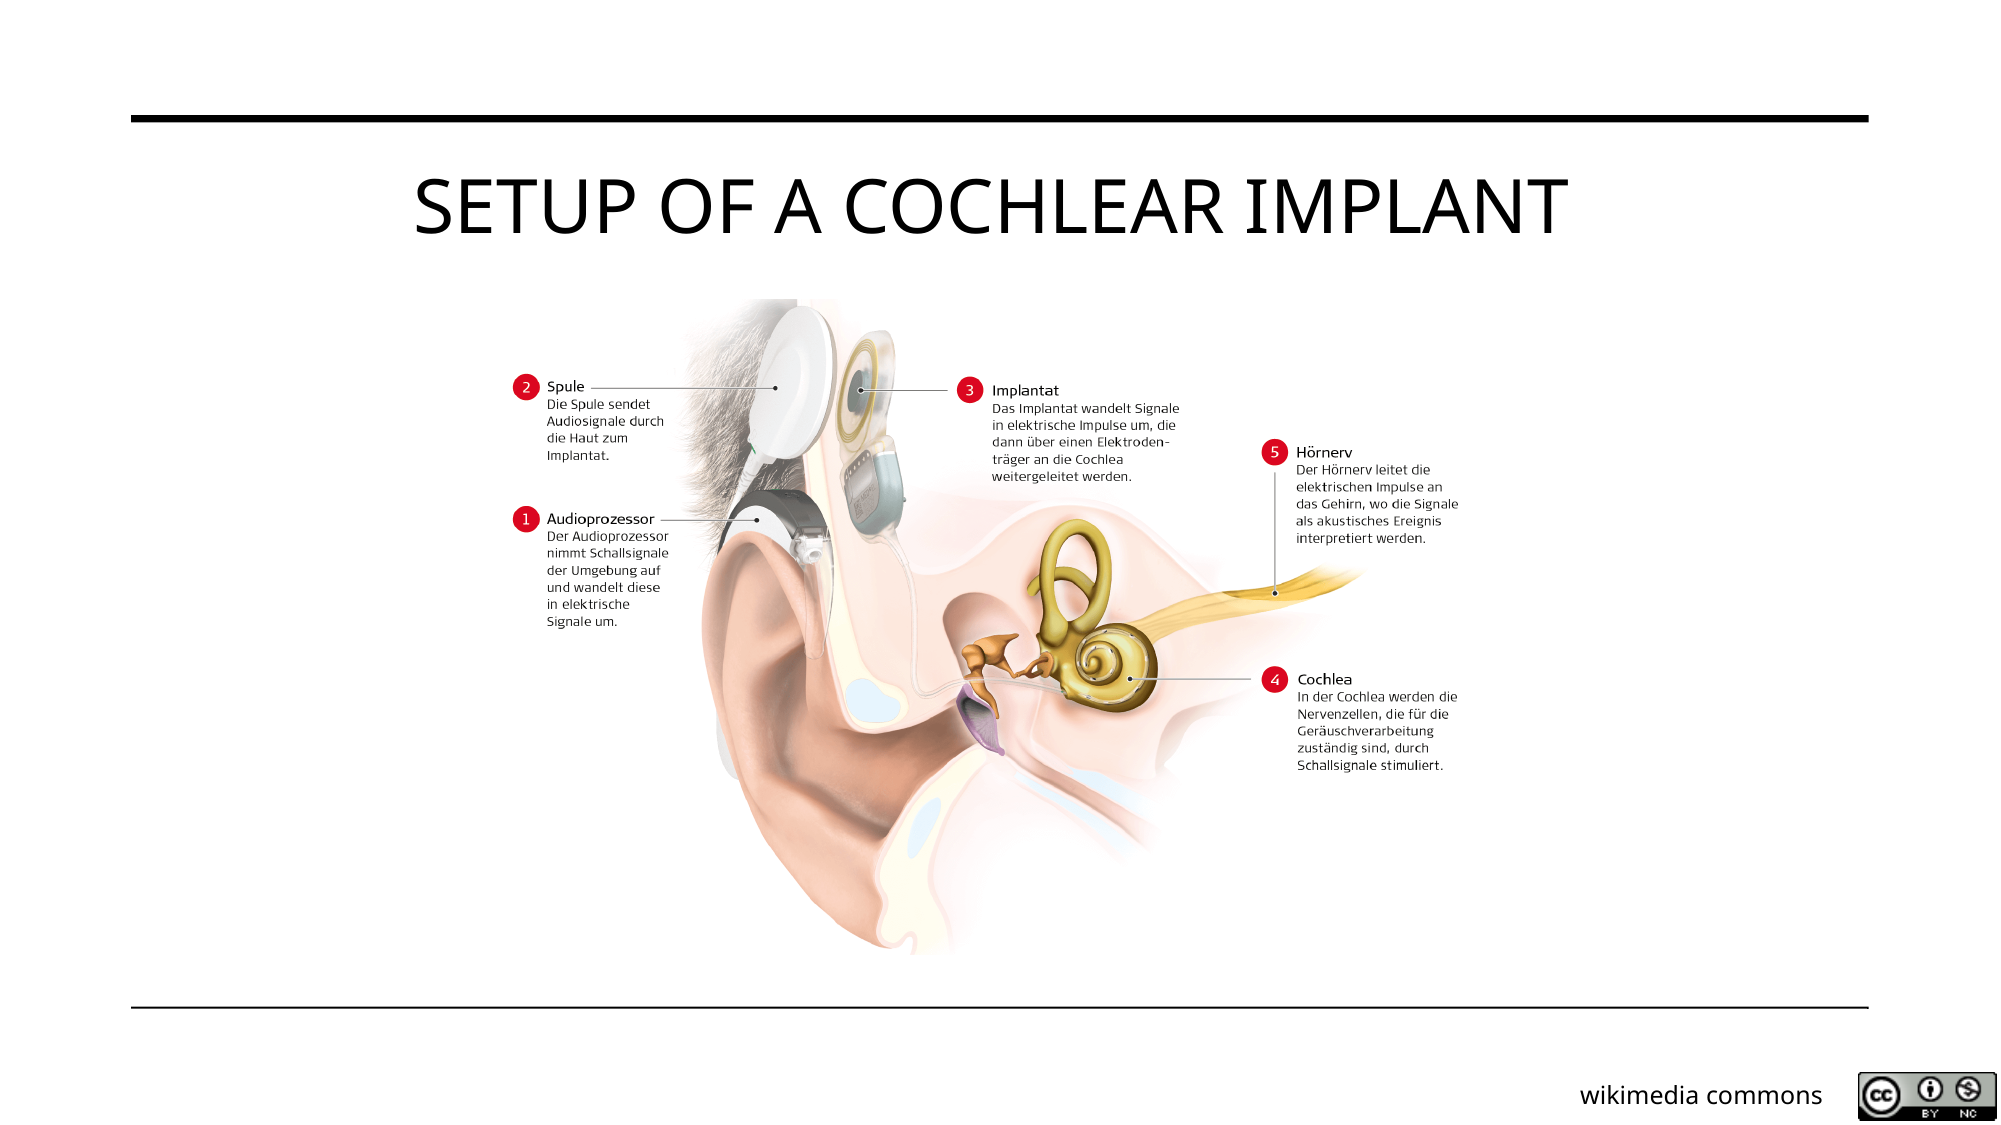

# SETUP OF A COCHLEAR IMPLANT
wikimedia commons